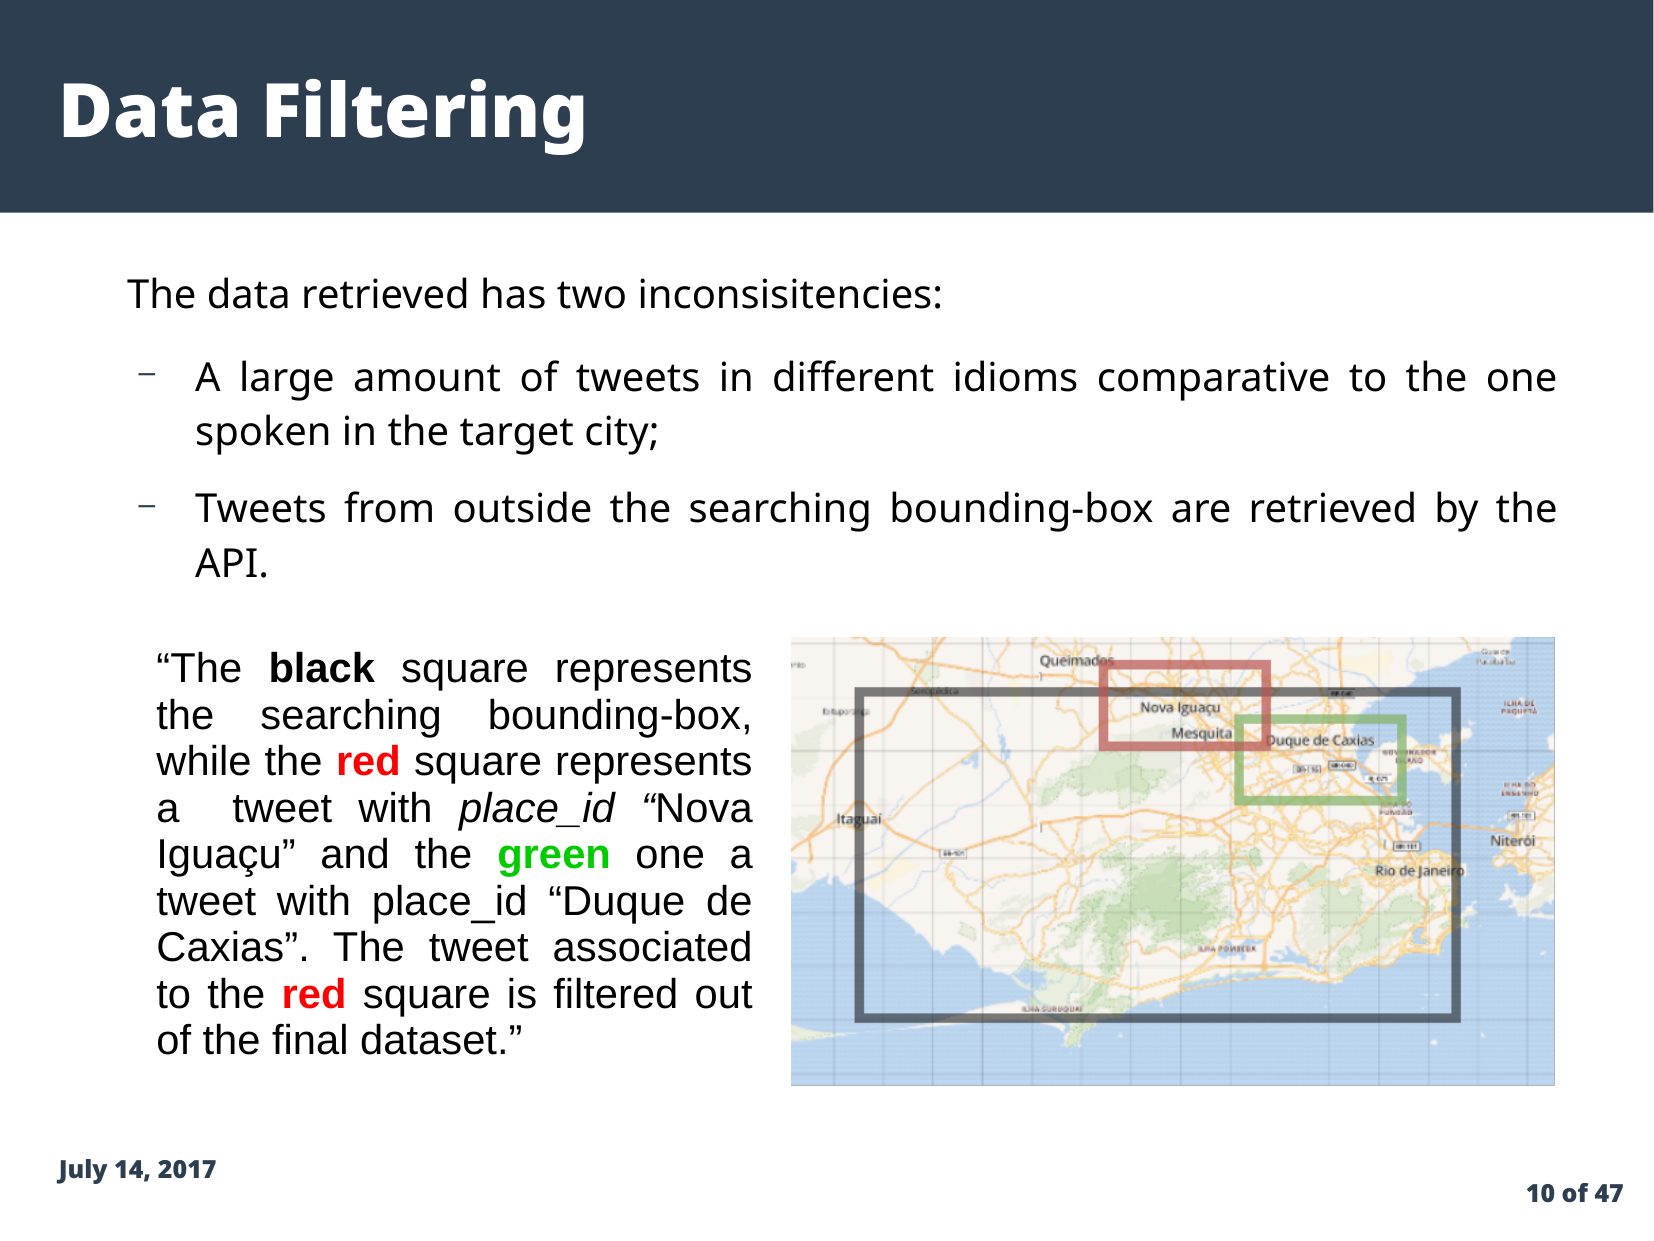

# Data Filtering
The data retrieved has two inconsisitencies:
A large amount of tweets in different idioms comparative to the one spoken in the target city;
Tweets from outside the searching bounding-box are retrieved by the API.
“The black square represents the searching bounding-box, while the red square represents a tweet with place_id “Nova Iguaçu” and the green one a tweet with place_id “Duque de Caxias”. The tweet associated to the red square is filtered out of the final dataset.”
July 14, 2017
10